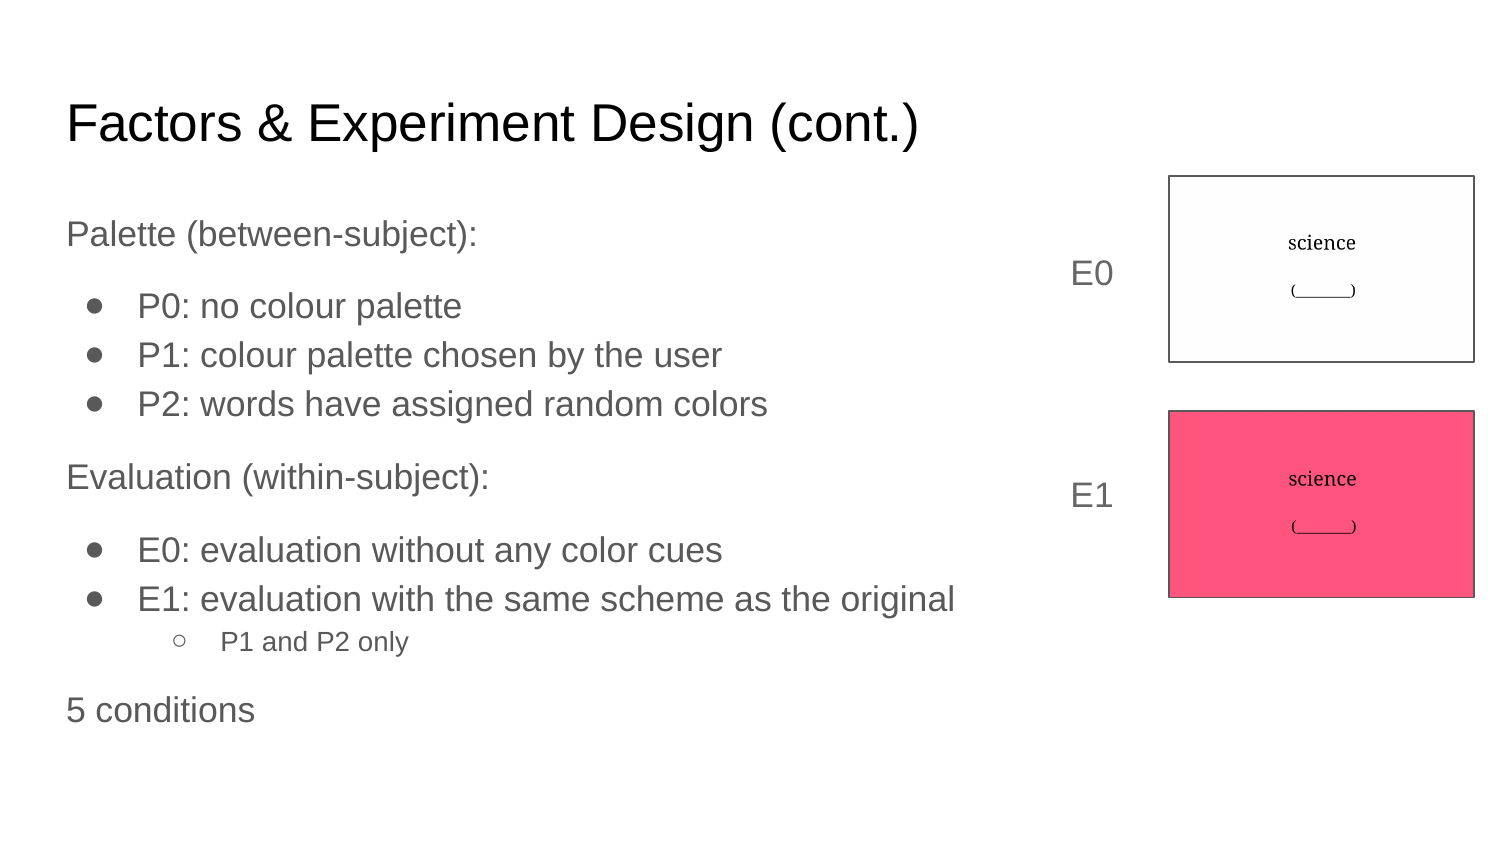

# Factors & Experiment Design (cont.)
Palette (between-subject):
P0: no colour palette
P1: colour palette chosen by the user
P2: words have assigned random colors
Evaluation (within-subject):
E0: evaluation without any color cues
E1: evaluation with the same scheme as the original
P1 and P2 only
5 conditions
E0
E1